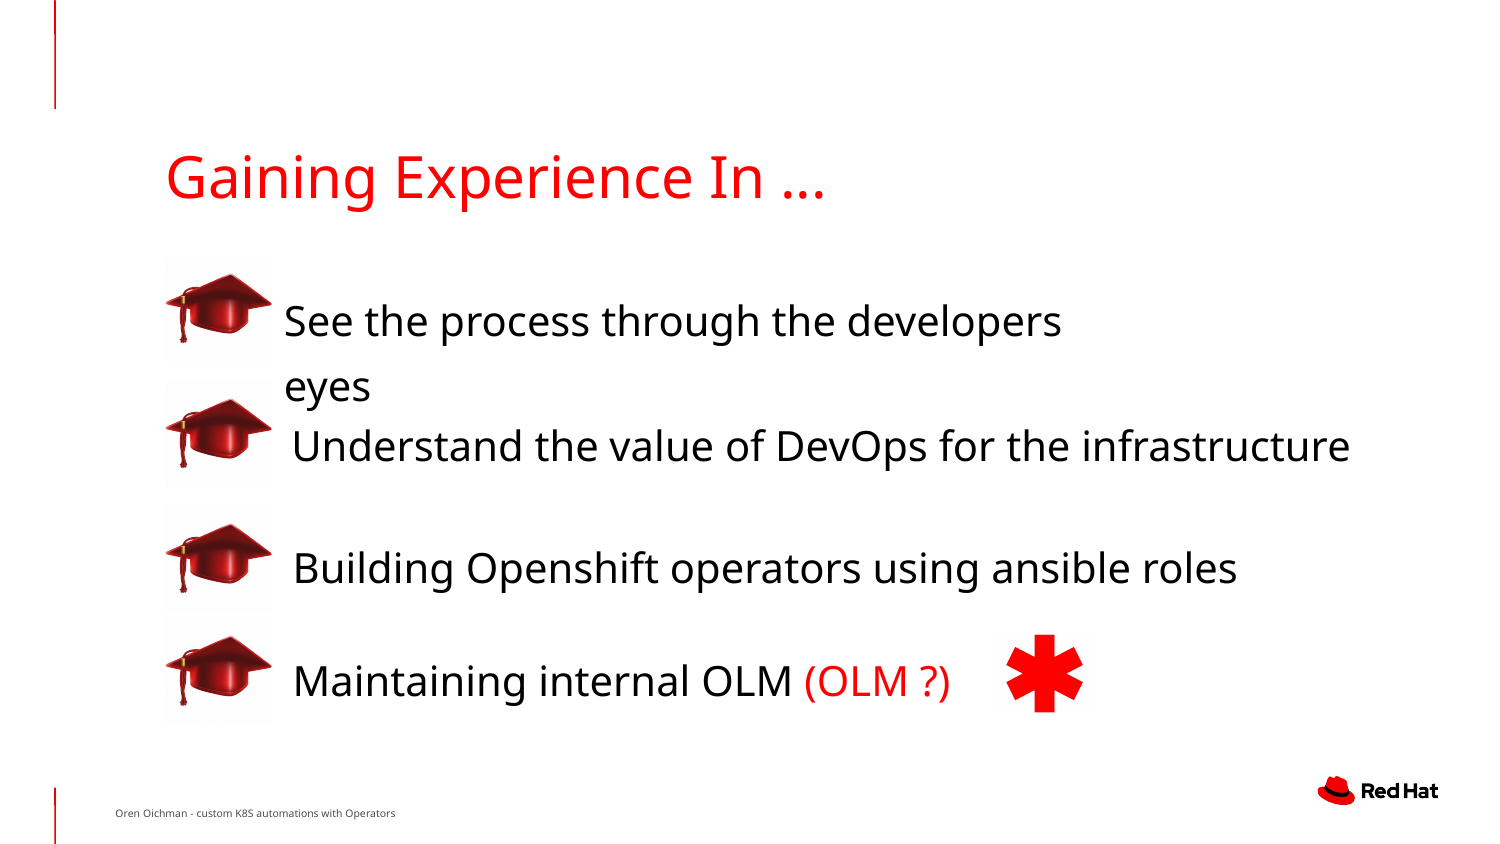

# Gaining Experience In ...
See the process through the developers eyes
Understand the value of DevOps for the infrastructure
Building Openshift operators using ansible roles
Maintaining internal OLM (OLM ?)
Oren Oichman - custom K8S automations with Operators